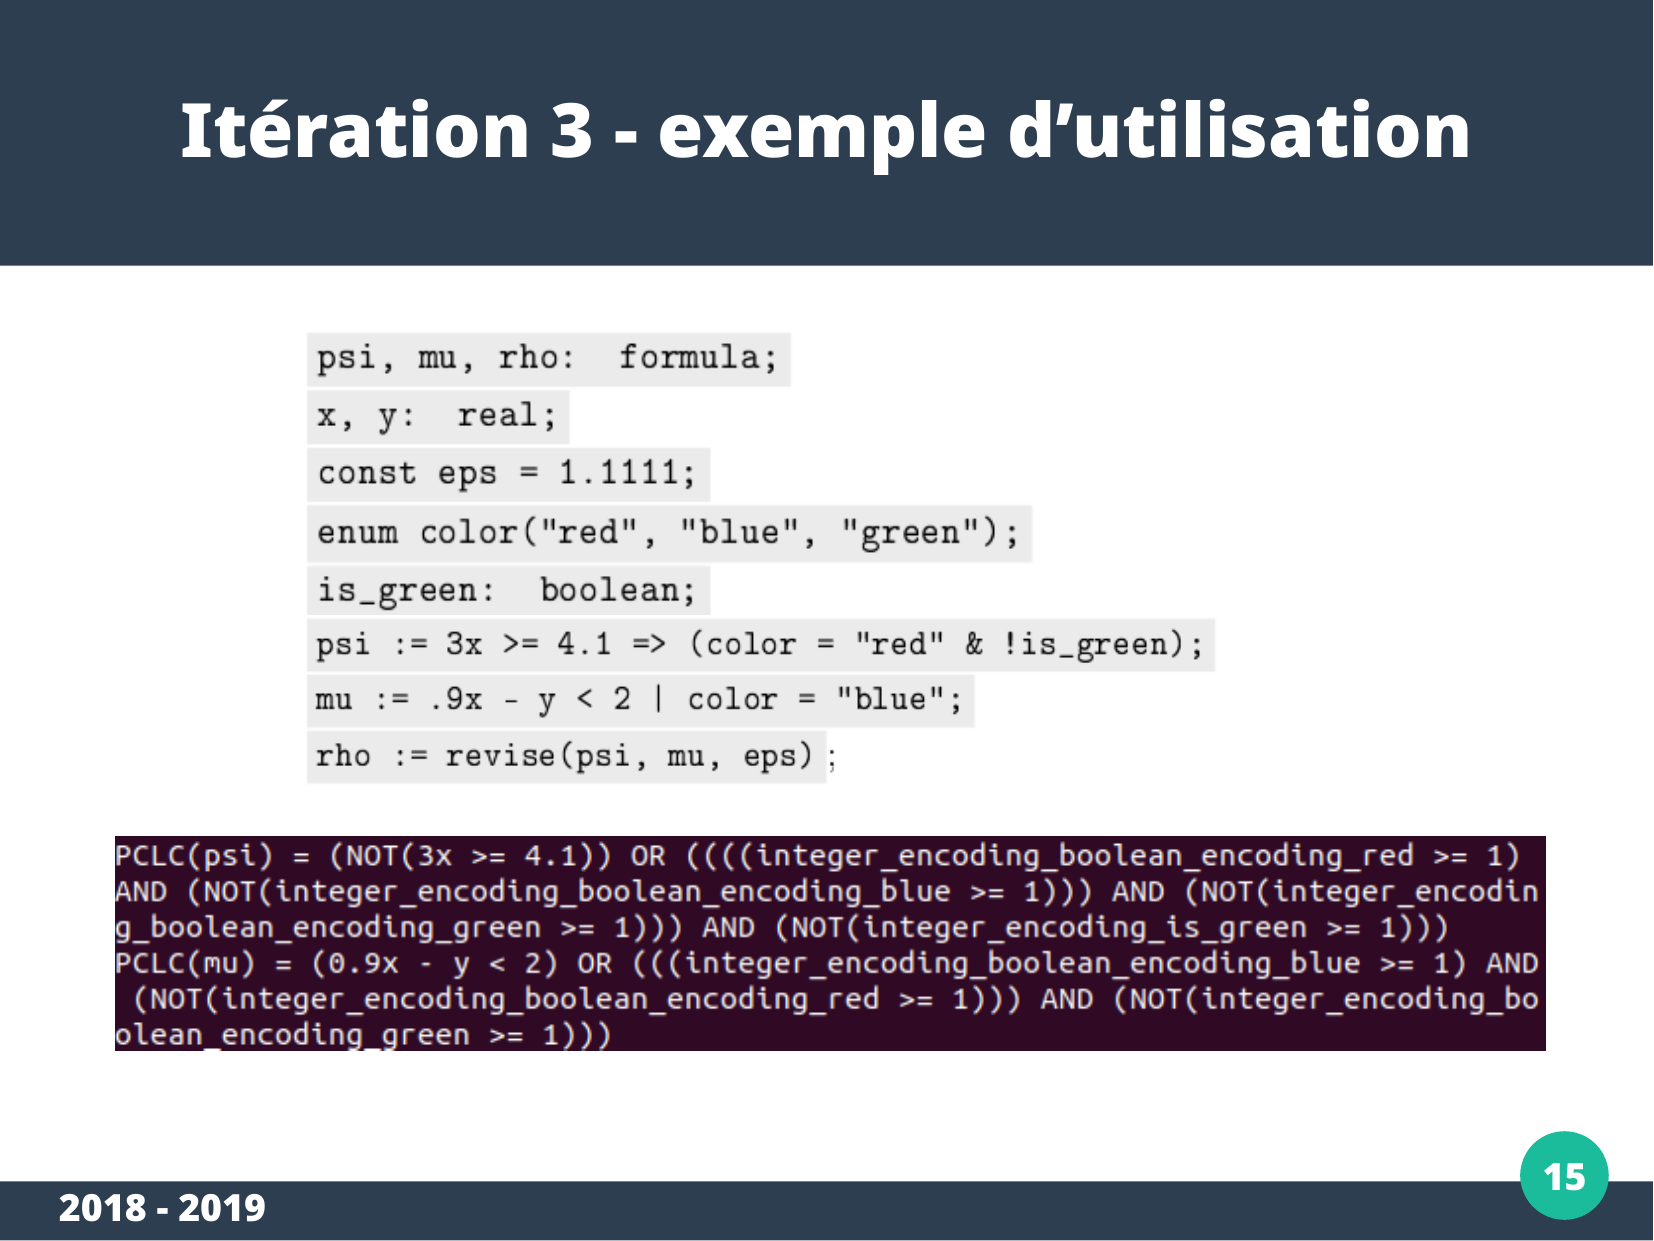

# Itération 3 - exemple d’utilisation
15
2018 - 2019